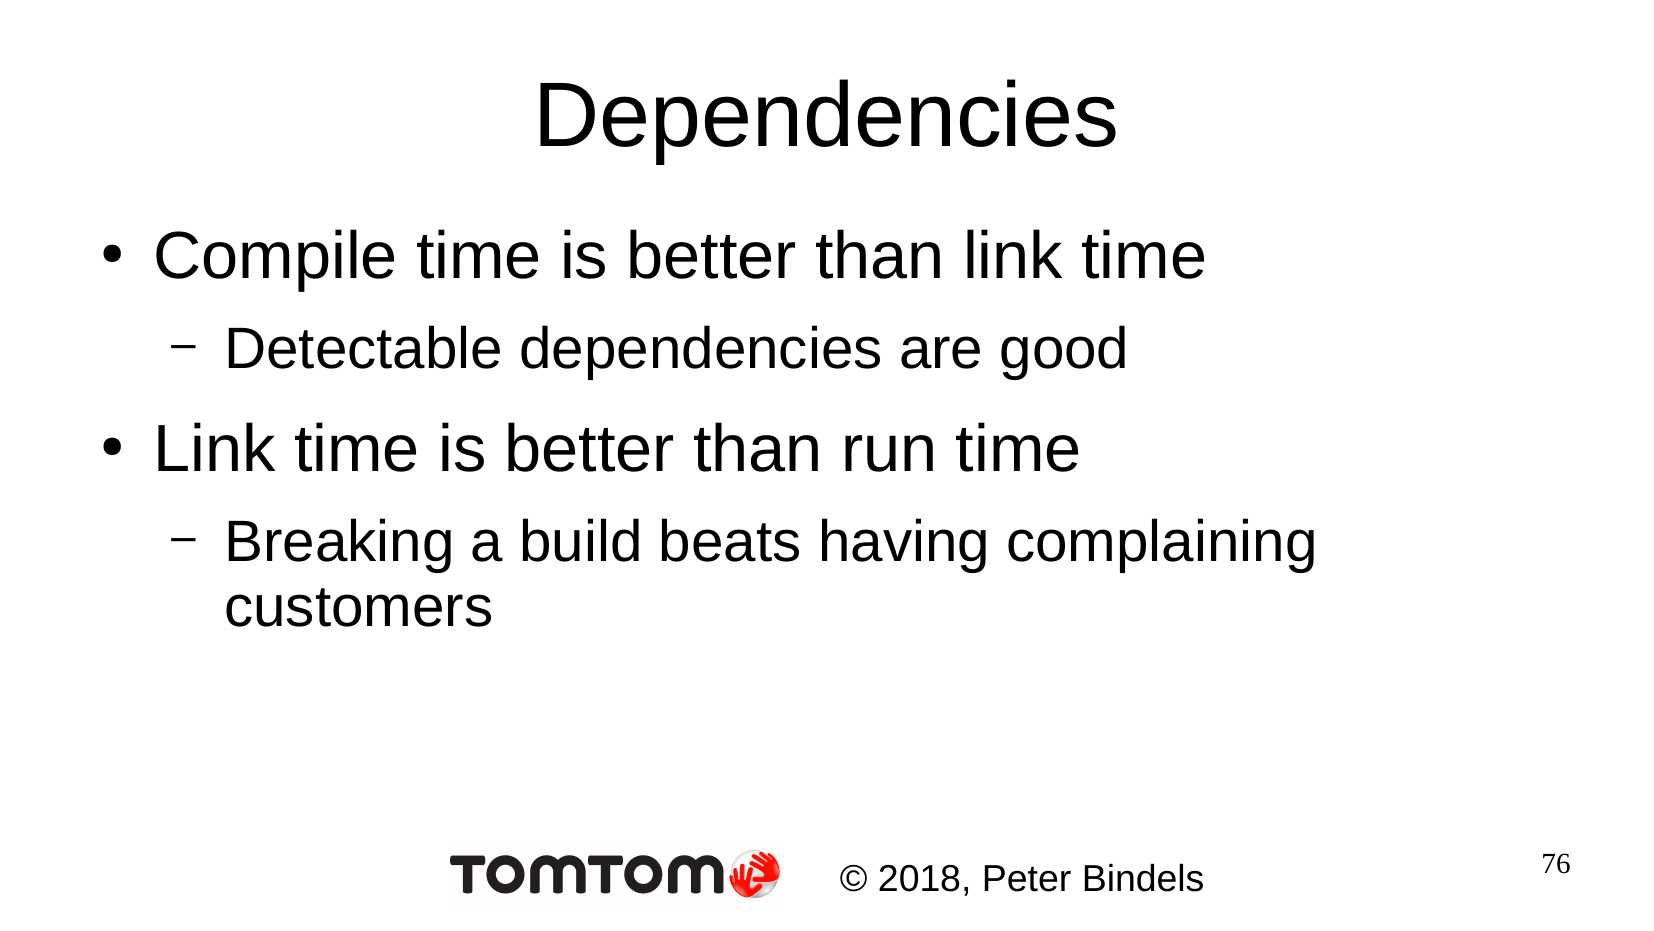

# Dependencies
Compile time is better than link time
Detectable dependencies are good
Link time is better than run time
Breaking a build beats having complaining customers
76